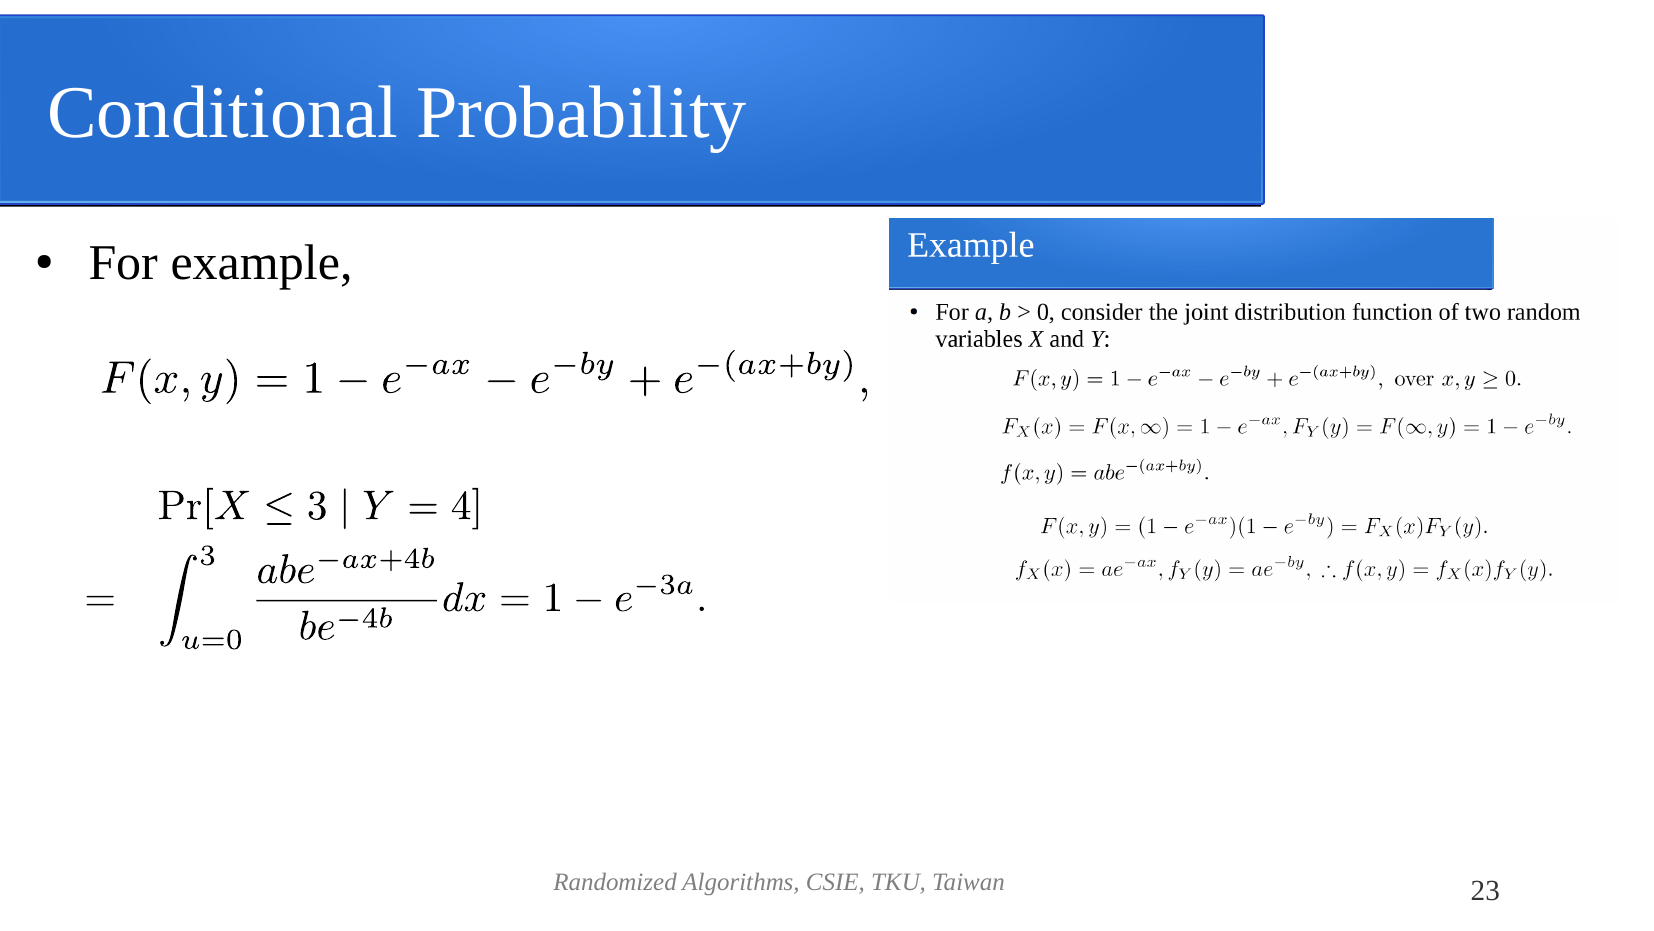

# Conditional Probability
For example,
Randomized Algorithms, CSIE, TKU, Taiwan
23